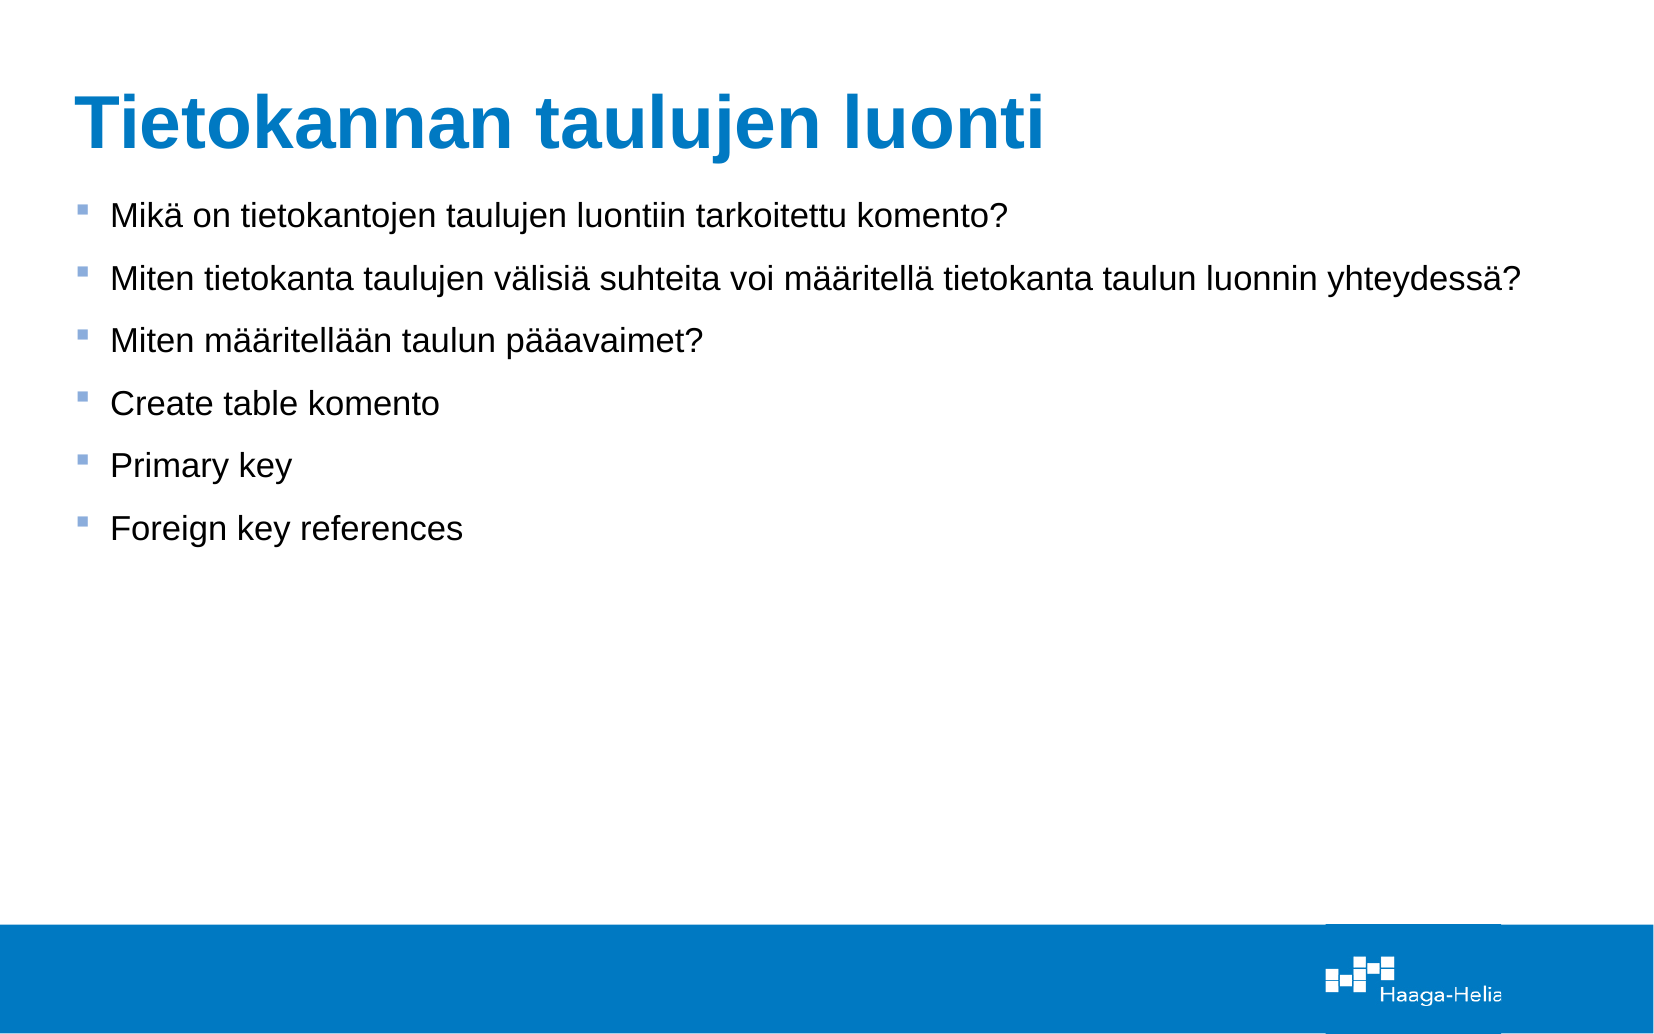

Tietokannan taulujen luonti
# Mikä on tietokantojen taulujen luontiin tarkoitettu komento?
Miten tietokanta taulujen välisiä suhteita voi määritellä tietokanta taulun luonnin yhteydessä?
Miten määritellään taulun pääavaimet?
Create table komento
Primary key
Foreign key references